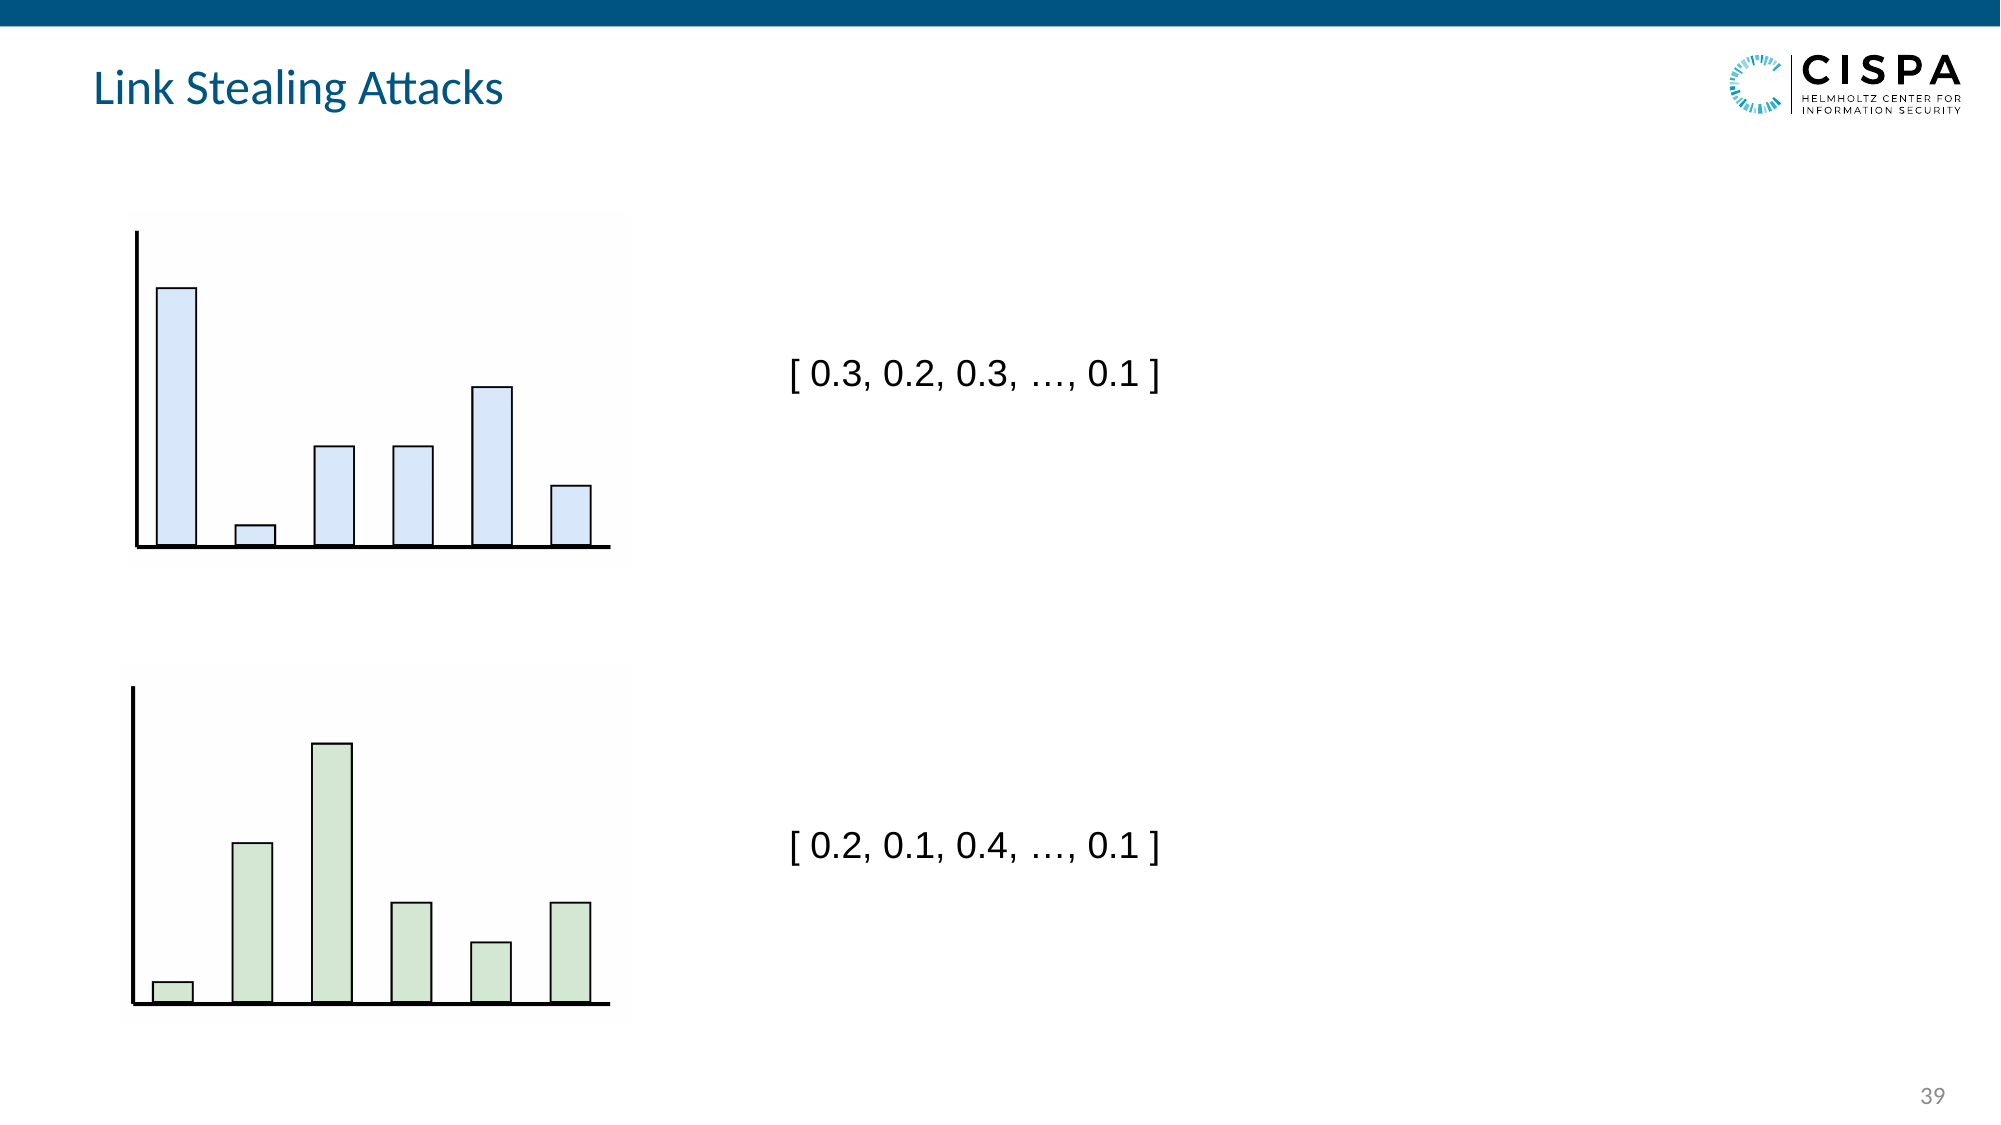

# Link Stealing Attacks
[ 0.3, 0.2, 0.3, …, 0.1 ]
[ 0.2, 0.1, 0.4, …, 0.1 ]